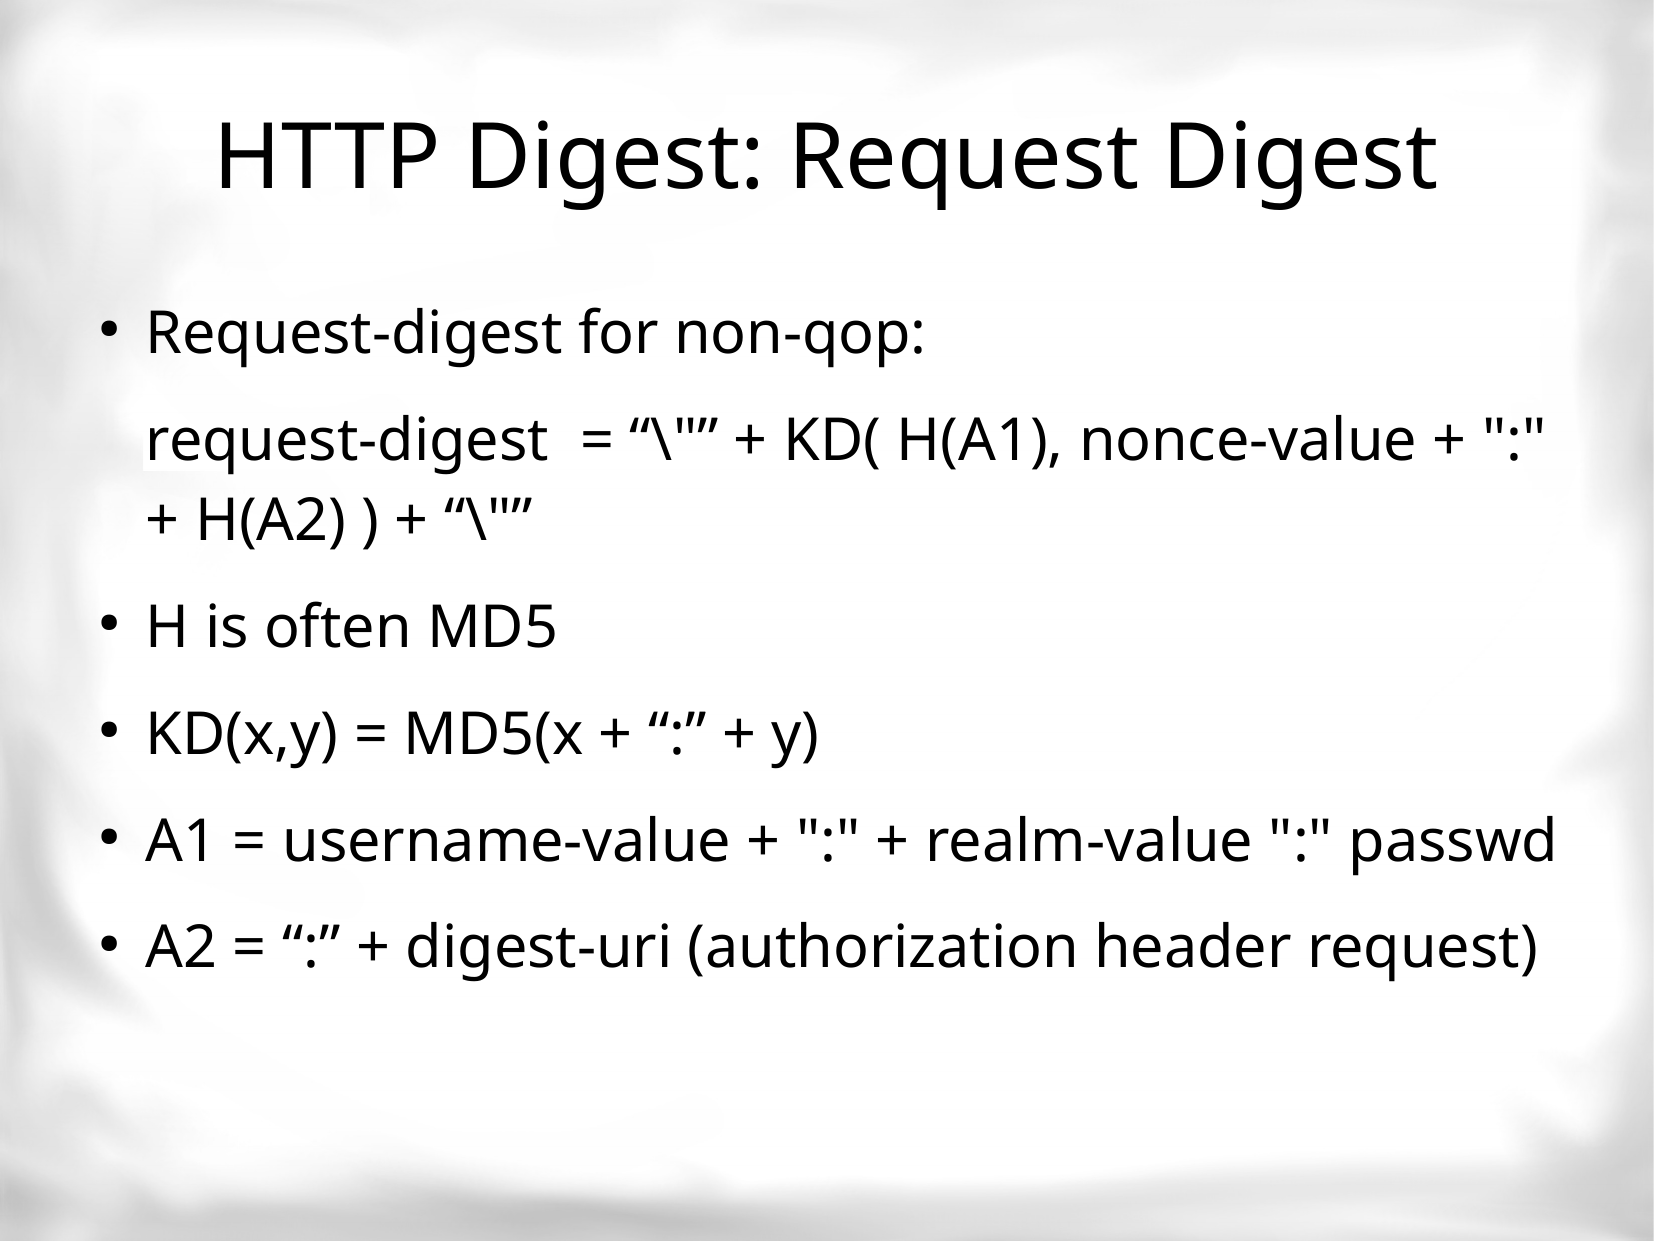

# HTTP Digest: Request Digest
Request-digest for non-qop:
request-digest = “\"” + KD( H(A1), nonce-value + ":" + H(A2) ) + “\"”
H is often MD5
KD(x,y) = MD5(x + “:” + y)
A1 = username-value + ":" + realm-value ":" passwd
A2 = “:” + digest-uri (authorization header request)